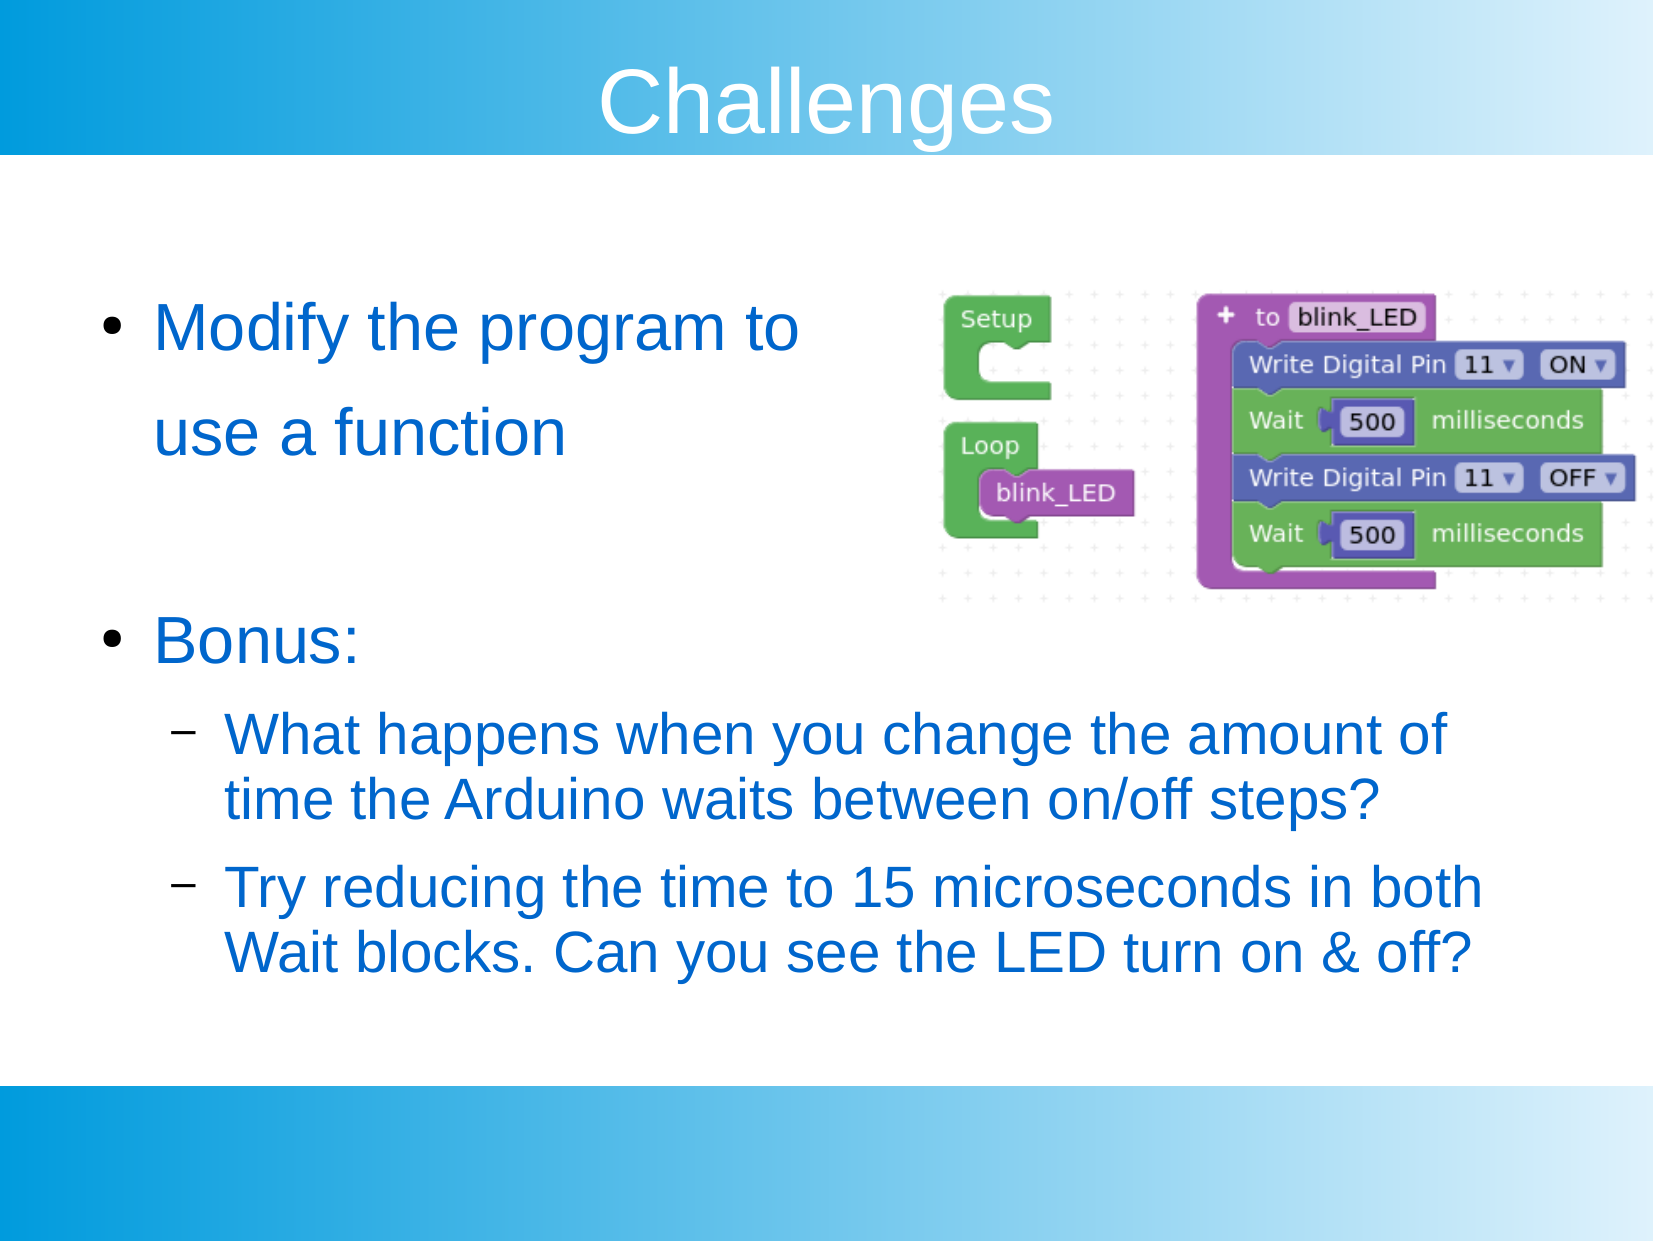

# Challenges
Modify the program to
use a function
Bonus:
What happens when you change the amount of time the Arduino waits between on/off steps?
Try reducing the time to 15 microseconds in both Wait blocks. Can you see the LED turn on & off?